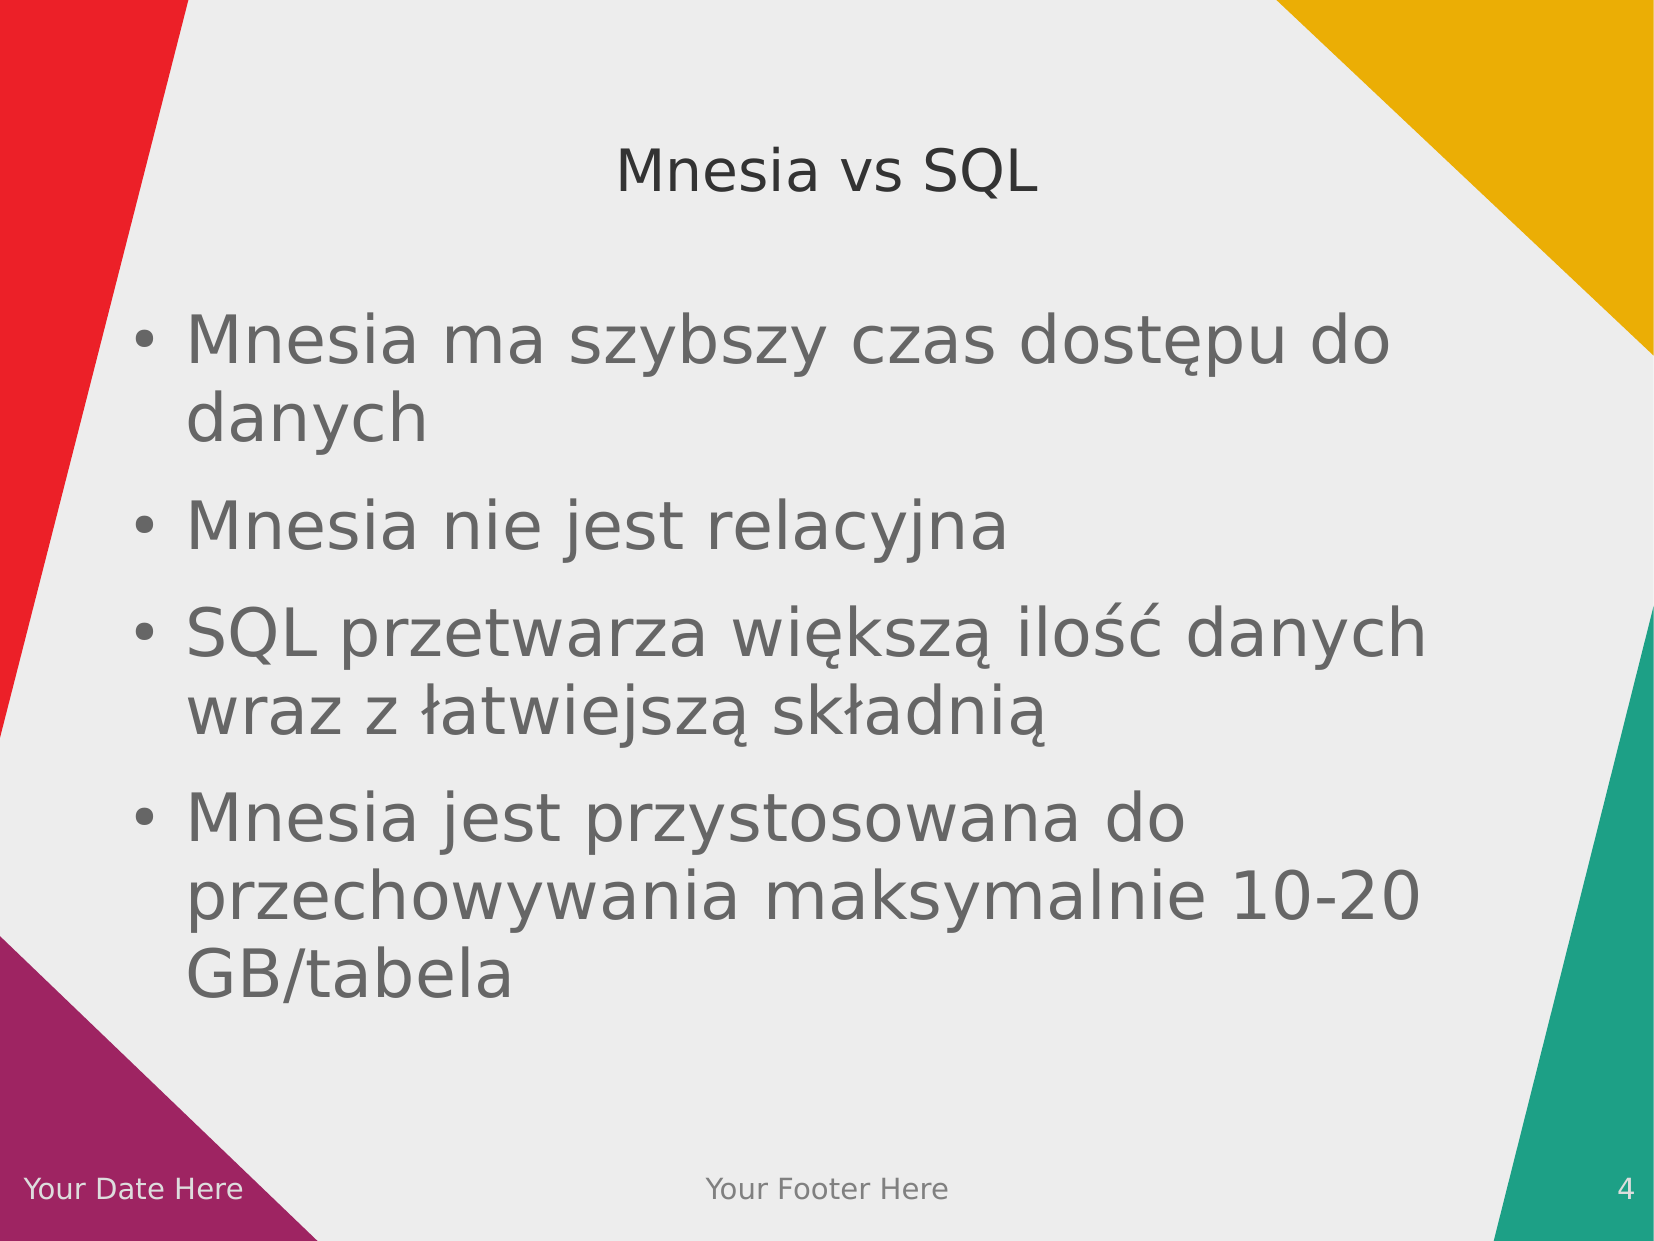

# Mnesia vs SQL
Mnesia ma szybszy czas dostępu do danych
Mnesia nie jest relacyjna
SQL przetwarza większą ilość danych wraz z łatwiejszą składnią
Mnesia jest przystosowana do przechowywania maksymalnie 10-20 GB/tabela
Your Date Here
Your Footer Here
4